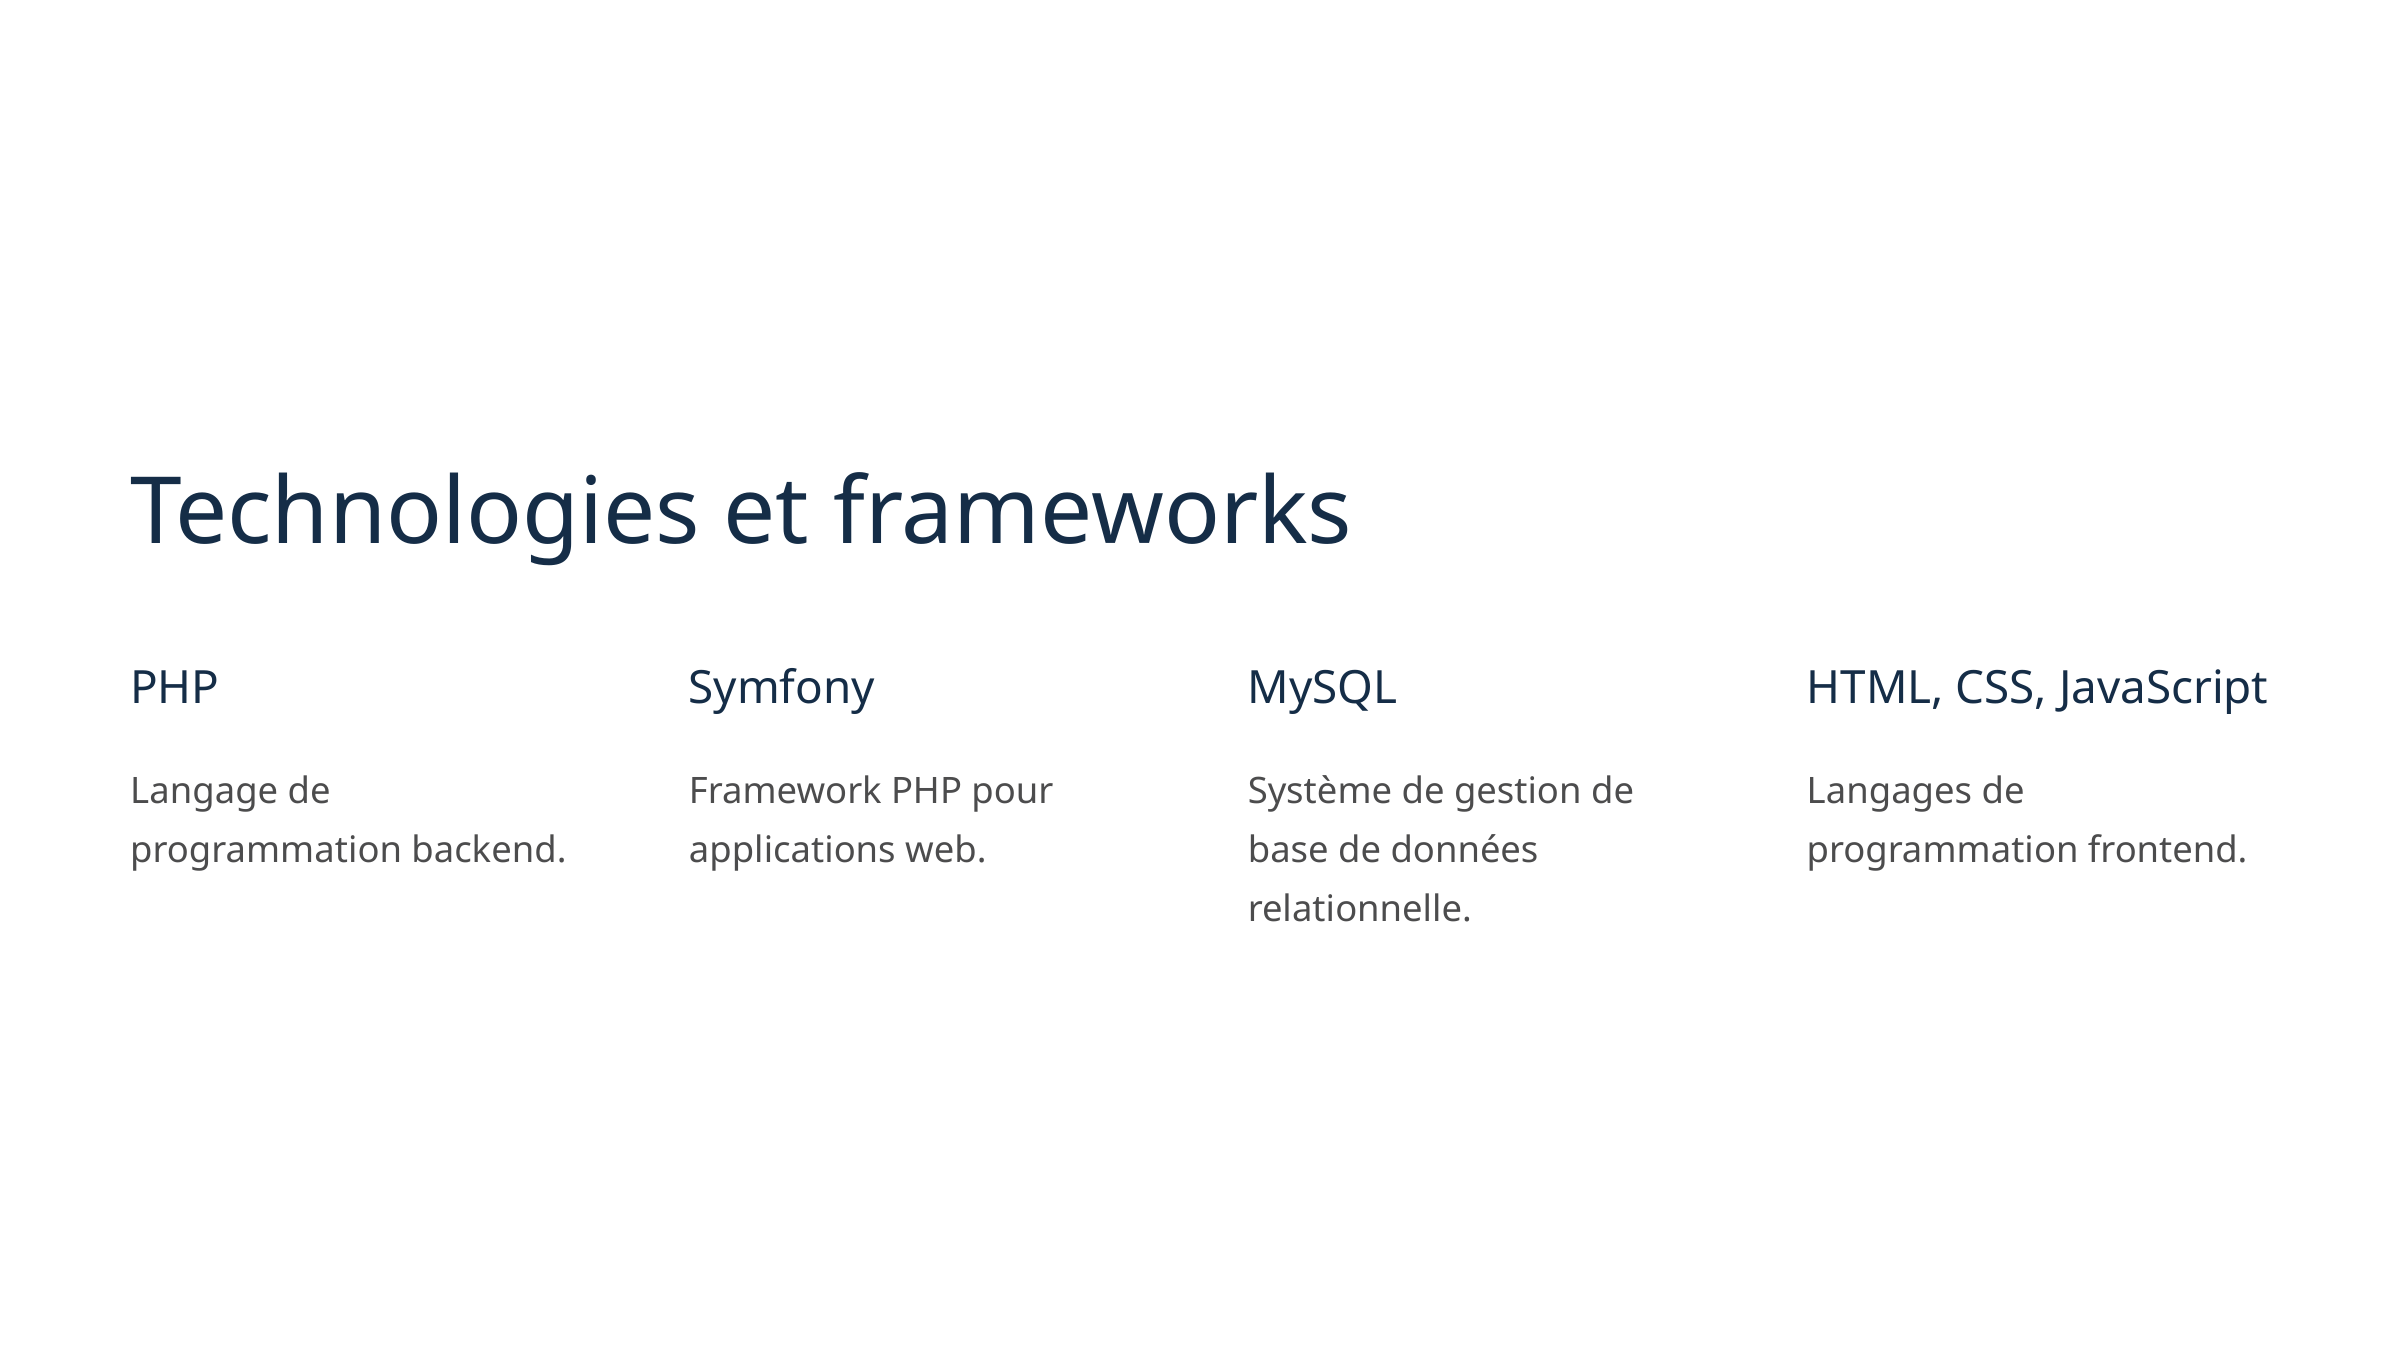

Technologies et frameworks
PHP
Symfony
MySQL
HTML, CSS, JavaScript
Langage de programmation backend.
Framework PHP pour applications web.
Système de gestion de base de données relationnelle.
Langages de programmation frontend.